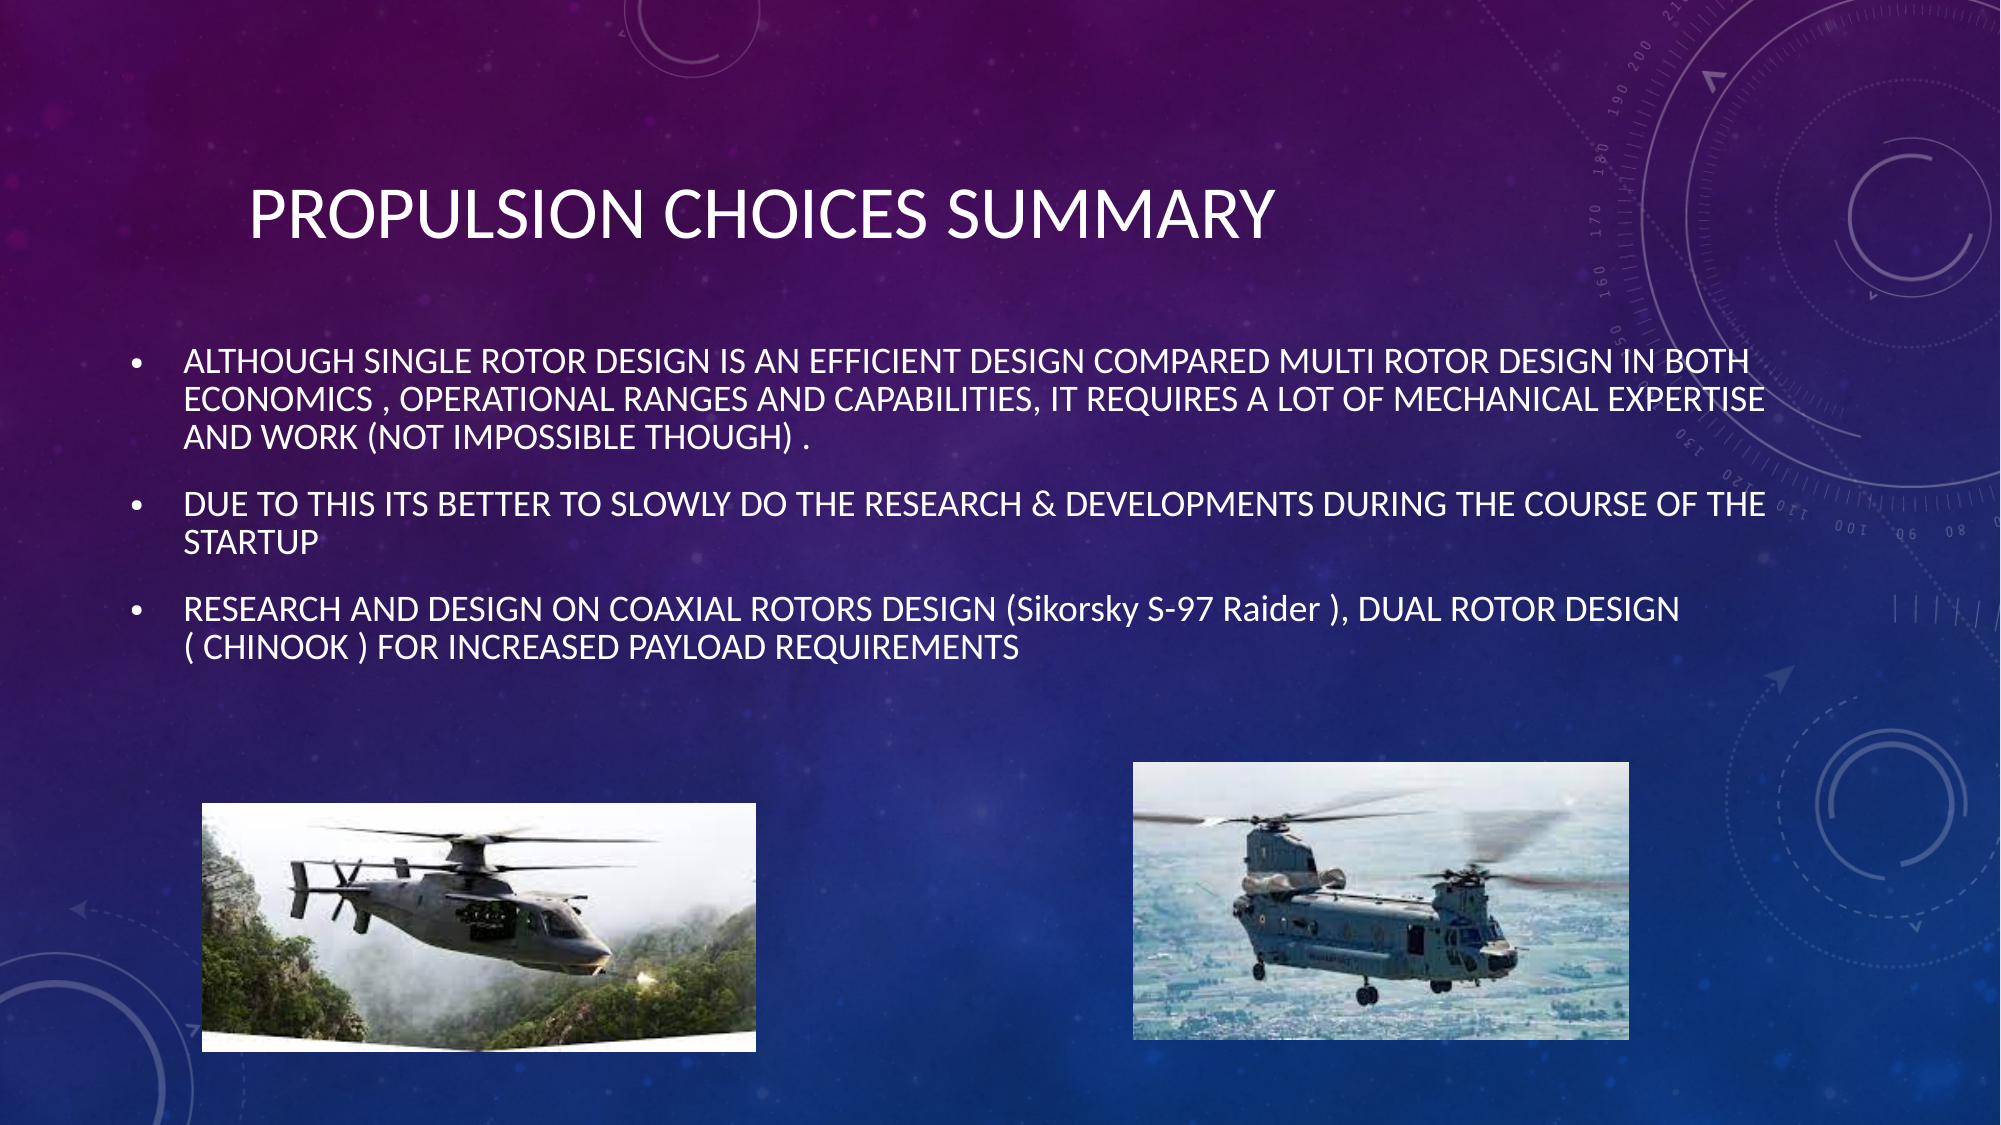

# PROPULSION CHOICES SUMMARY
ALTHOUGH SINGLE ROTOR DESIGN IS AN EFFICIENT DESIGN COMPARED MULTI ROTOR DESIGN IN BOTH ECONOMICS , OPERATIONAL RANGES AND CAPABILITIES, IT REQUIRES A LOT OF MECHANICAL EXPERTISE AND WORK (NOT IMPOSSIBLE THOUGH) .
DUE TO THIS ITS BETTER TO SLOWLY DO THE RESEARCH & DEVELOPMENTS DURING THE COURSE OF THE STARTUP
RESEARCH AND DESIGN ON COAXIAL ROTORS DESIGN (Sikorsky S-97 Raider ), DUAL ROTOR DESIGN ( CHINOOK ) FOR INCREASED PAYLOAD REQUIREMENTS